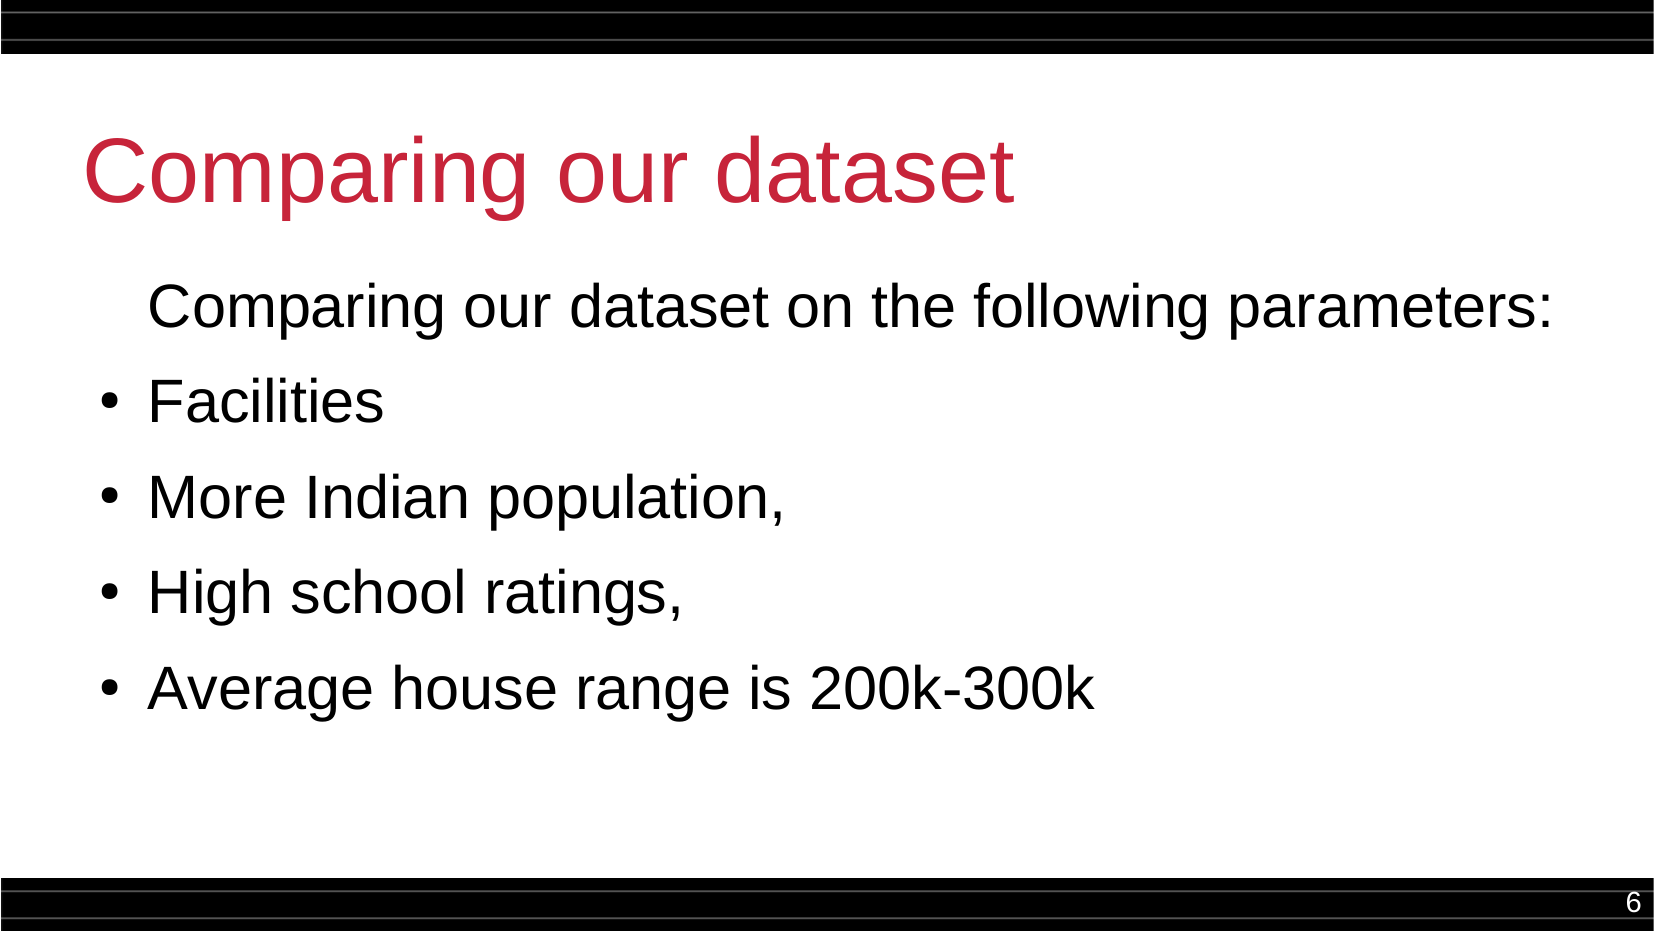

# Comparing our dataset
Comparing our dataset on the following parameters:
Facilities
More Indian population,
High school ratings,
Average house range is 200k-300k